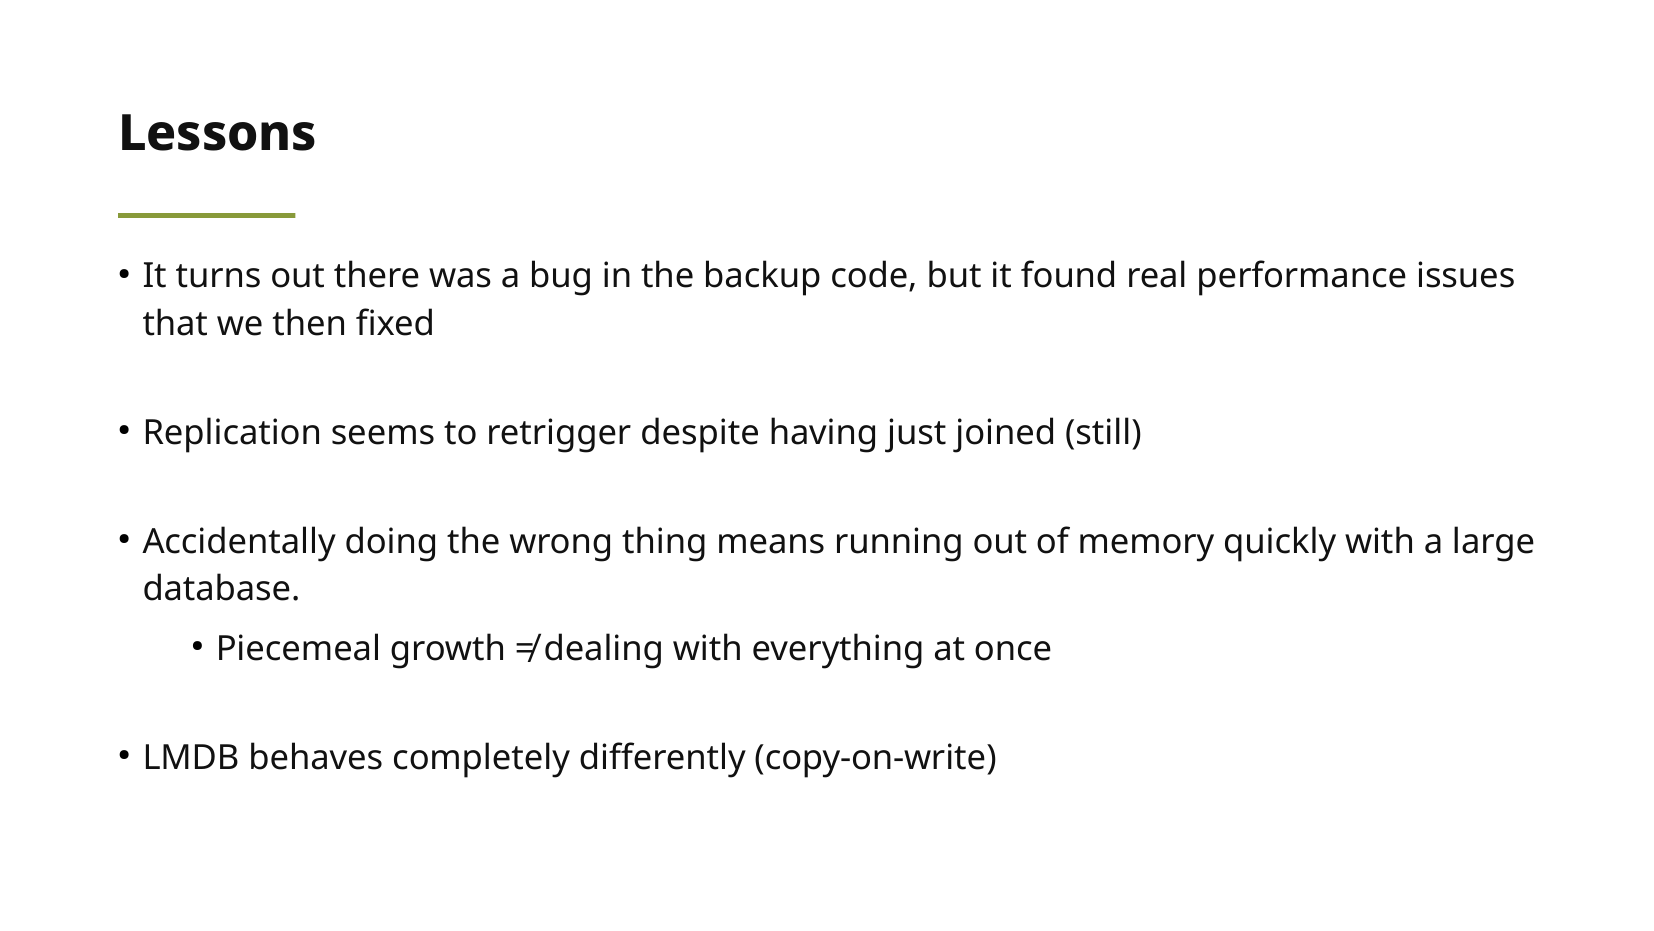

# Lessons
It turns out there was a bug in the backup code, but it found real performance issues that we then fixed
Replication seems to retrigger despite having just joined (still)
Accidentally doing the wrong thing means running out of memory quickly with a large database.
Piecemeal growth ≠ dealing with everything at once
LMDB behaves completely differently (copy-on-write)